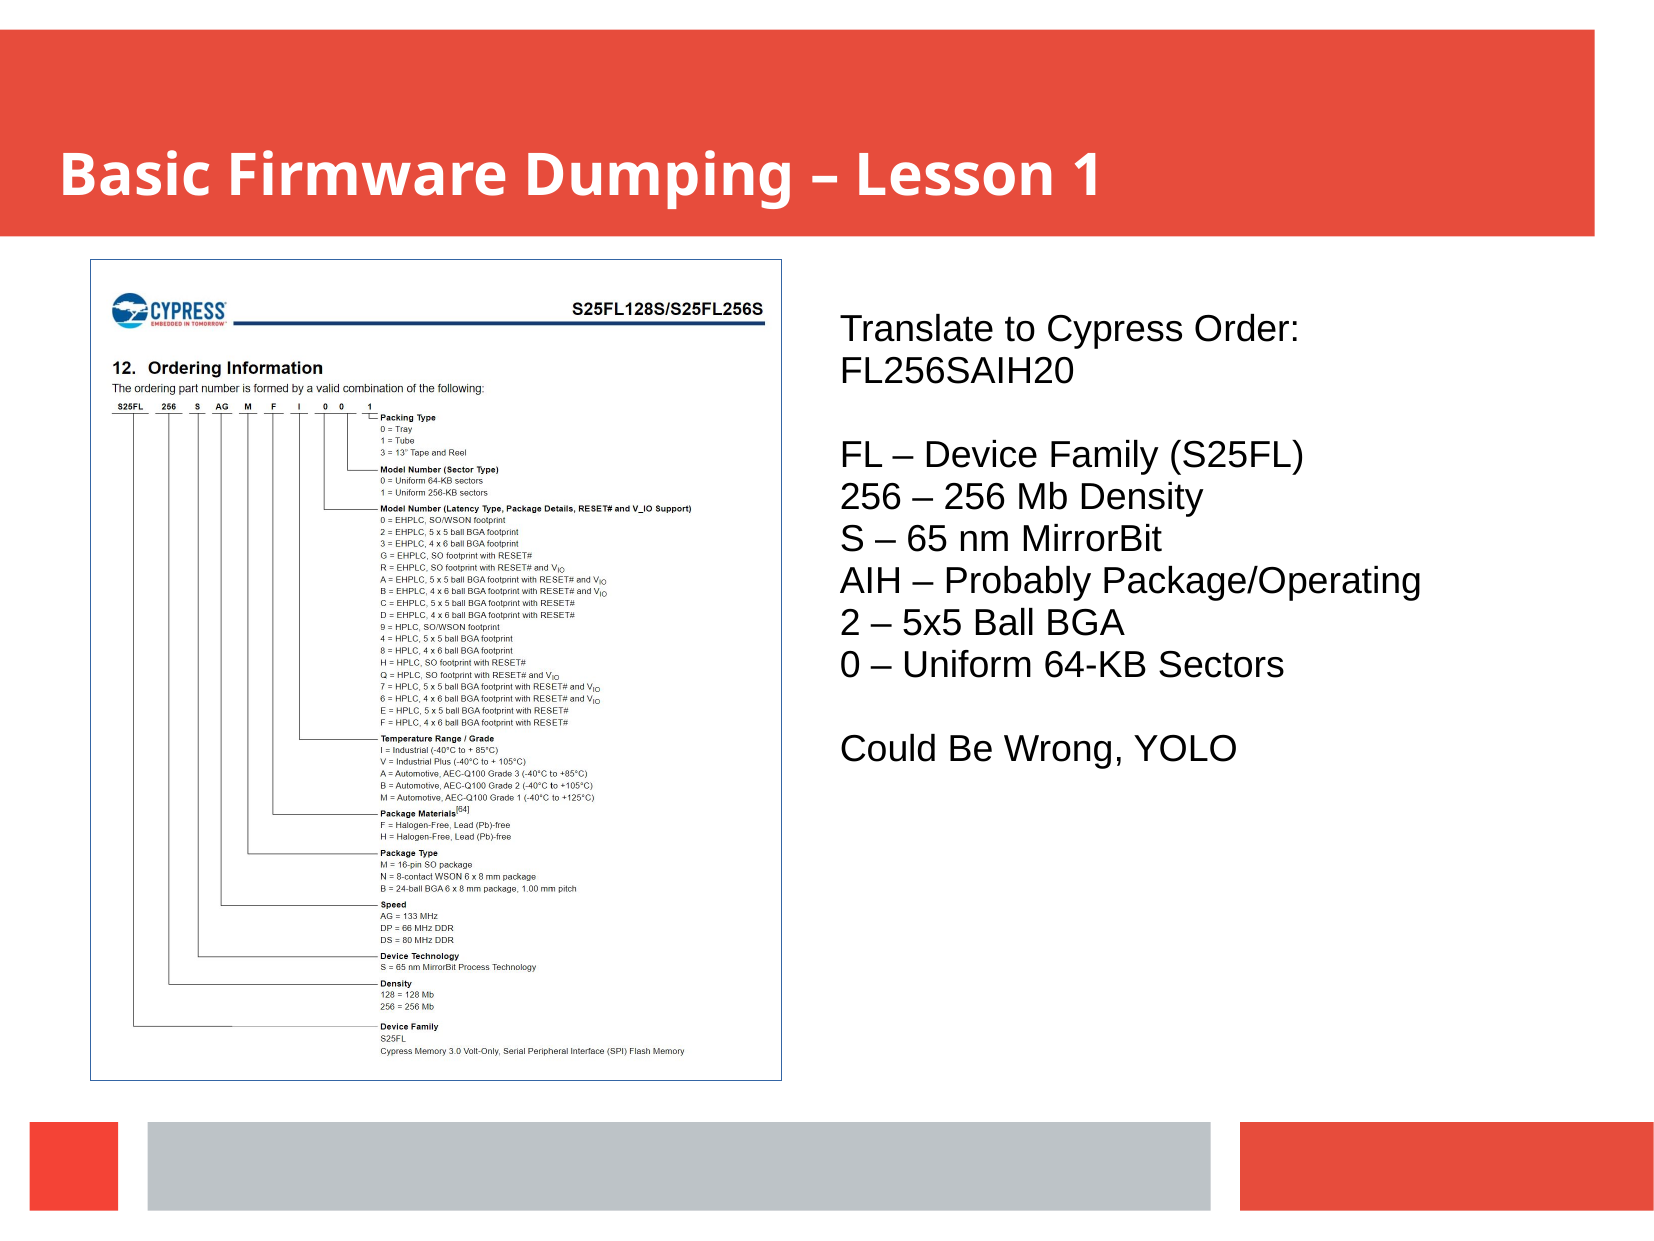

# Basic Firmware Dumping – Lesson 1
Translate to Cypress Order:
FL256SAIH20
FL – Device Family (S25FL)
256 – 256 Mb Density
S – 65 nm MirrorBit
AIH – Probably Package/Operating
2 – 5x5 Ball BGA
0 – Uniform 64-KB Sectors
Could Be Wrong, YOLO